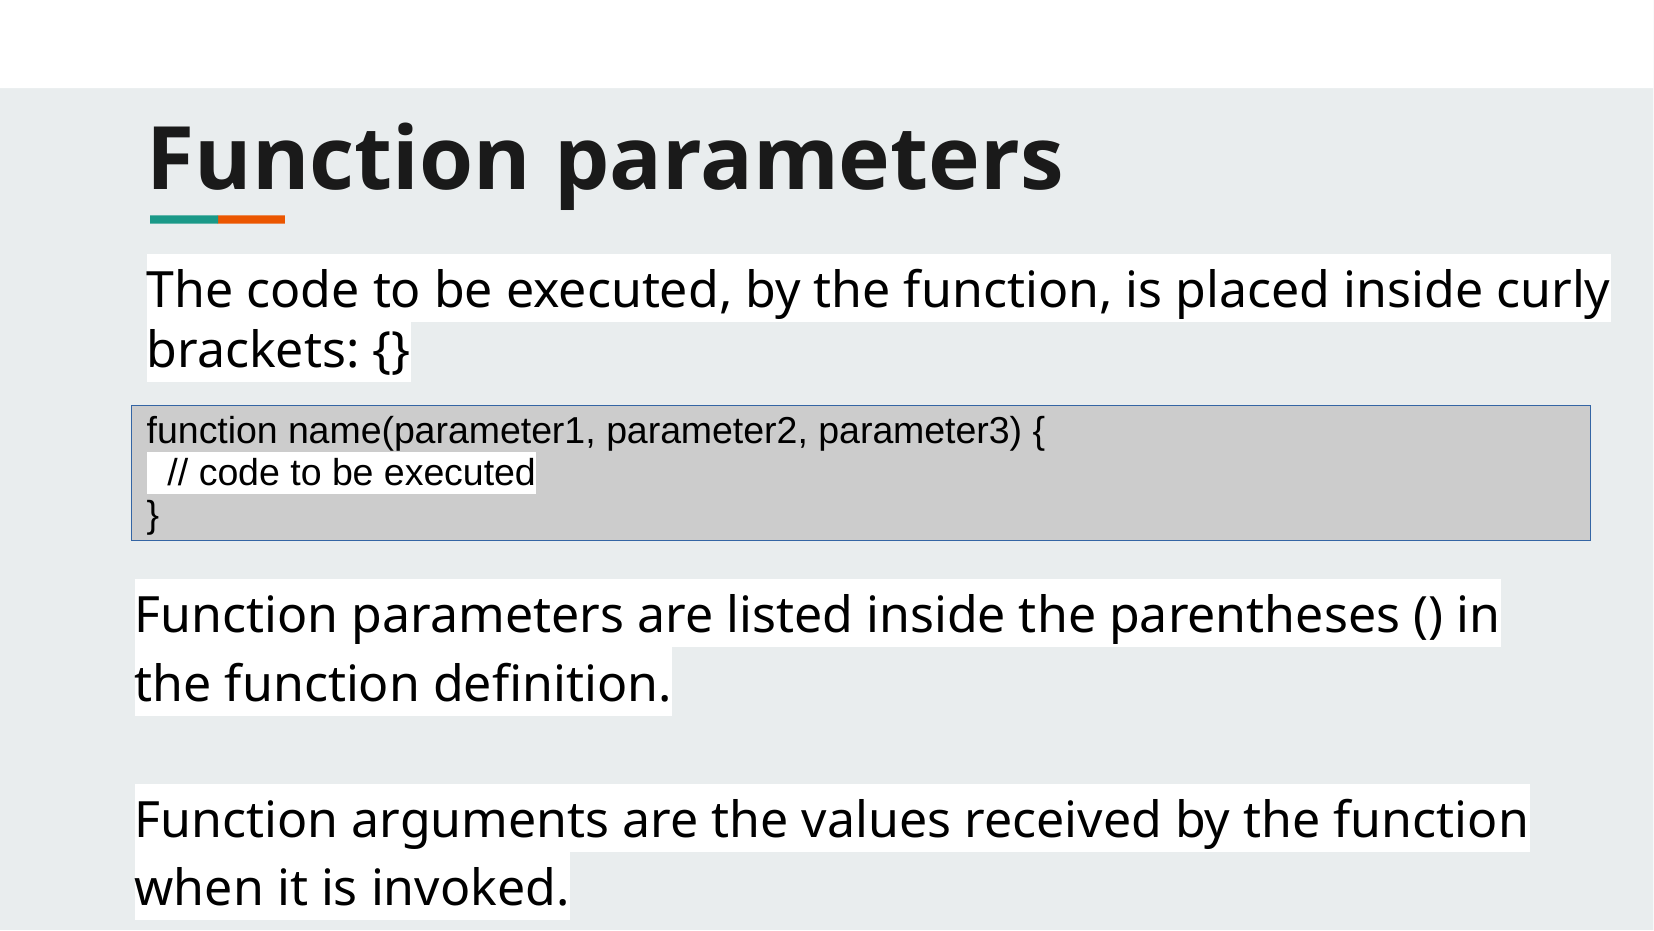

# Function parameters The code to be executed, by the function, is placed inside curly brackets: {}
function name(parameter1, parameter2, parameter3) {
 // code to be executed
}
Function parameters are listed inside the parentheses () in the function definition.
Function arguments are the values received by the function when it is invoked.